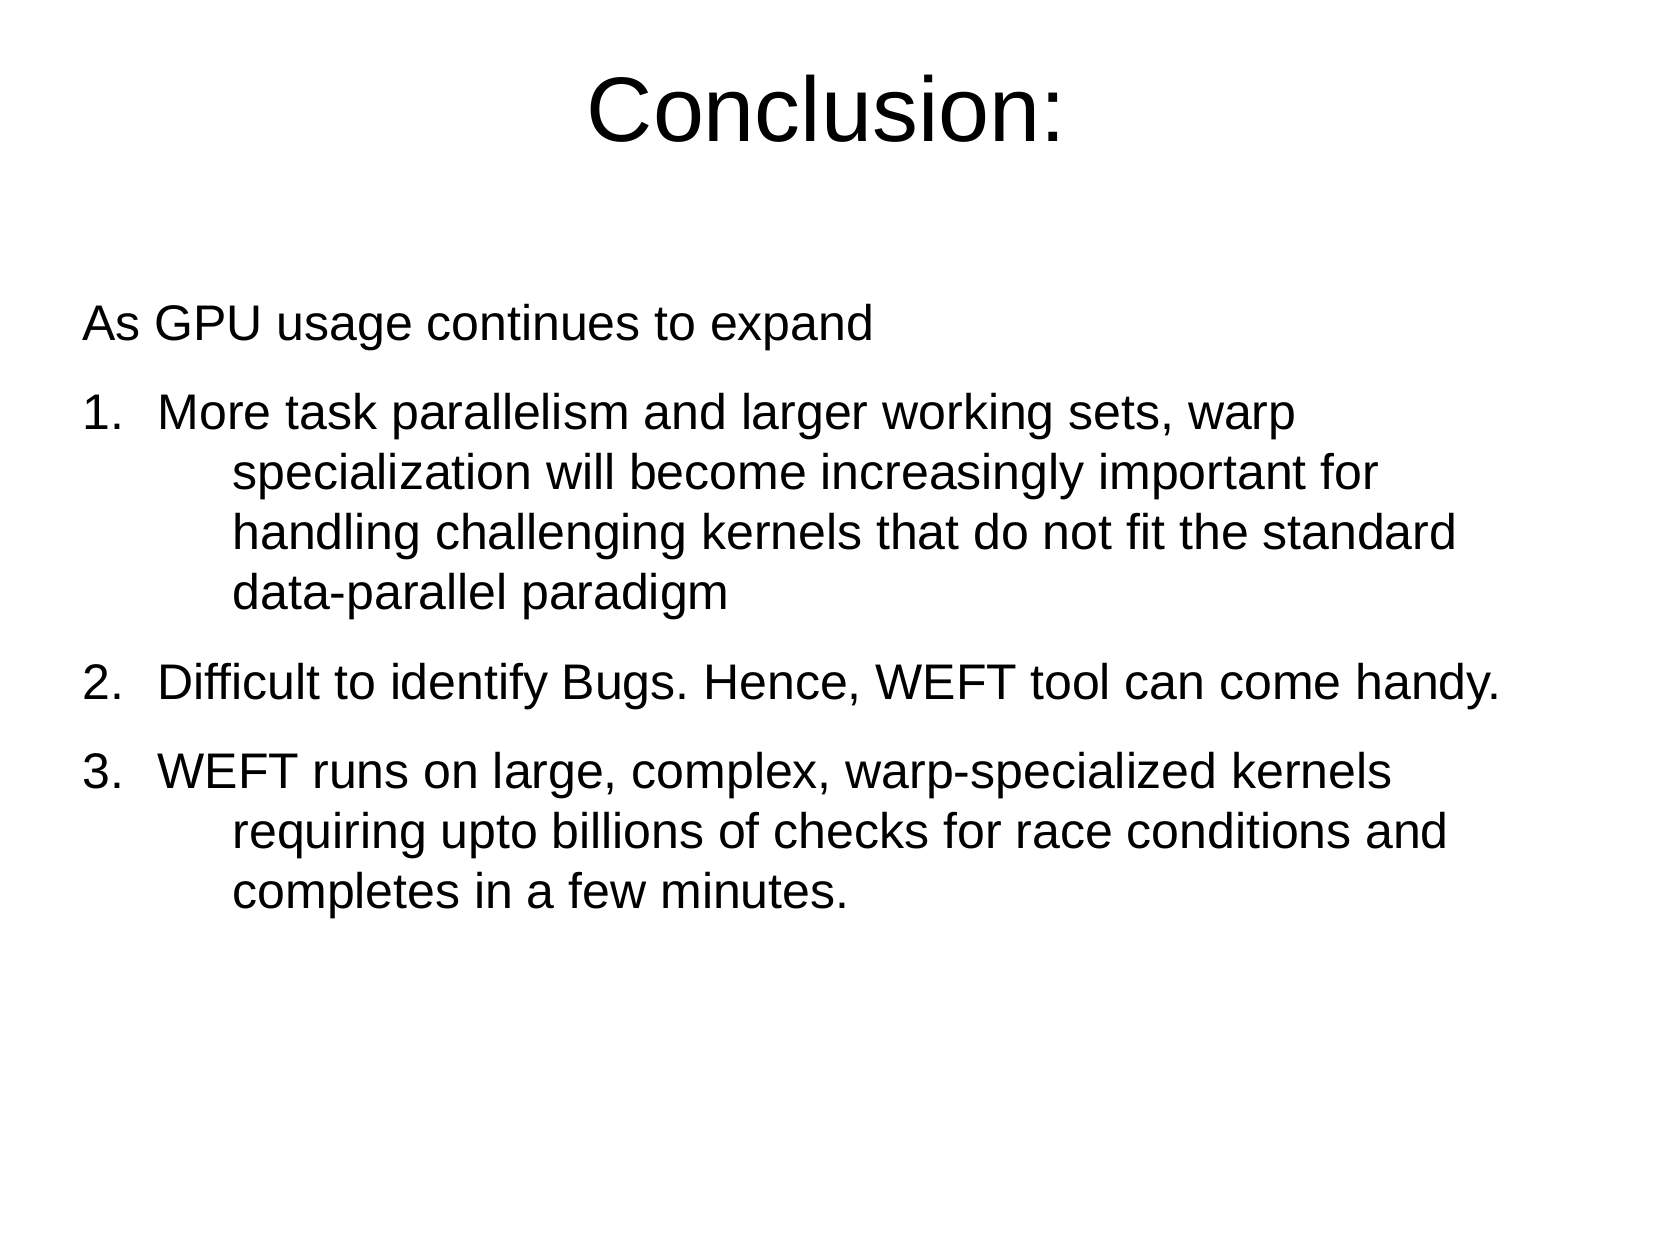

# Conclusion:
As GPU usage continues to expand
More task parallelism and larger working sets, warp specialization will become increasingly important for handling challenging kernels that do not ﬁt the standard data-parallel paradigm
Difficult to identify Bugs. Hence, WEFT tool can come handy.
WEFT runs on large, complex, warp-specialized kernels requiring upto billions of checks for race conditions and completes in a few minutes.